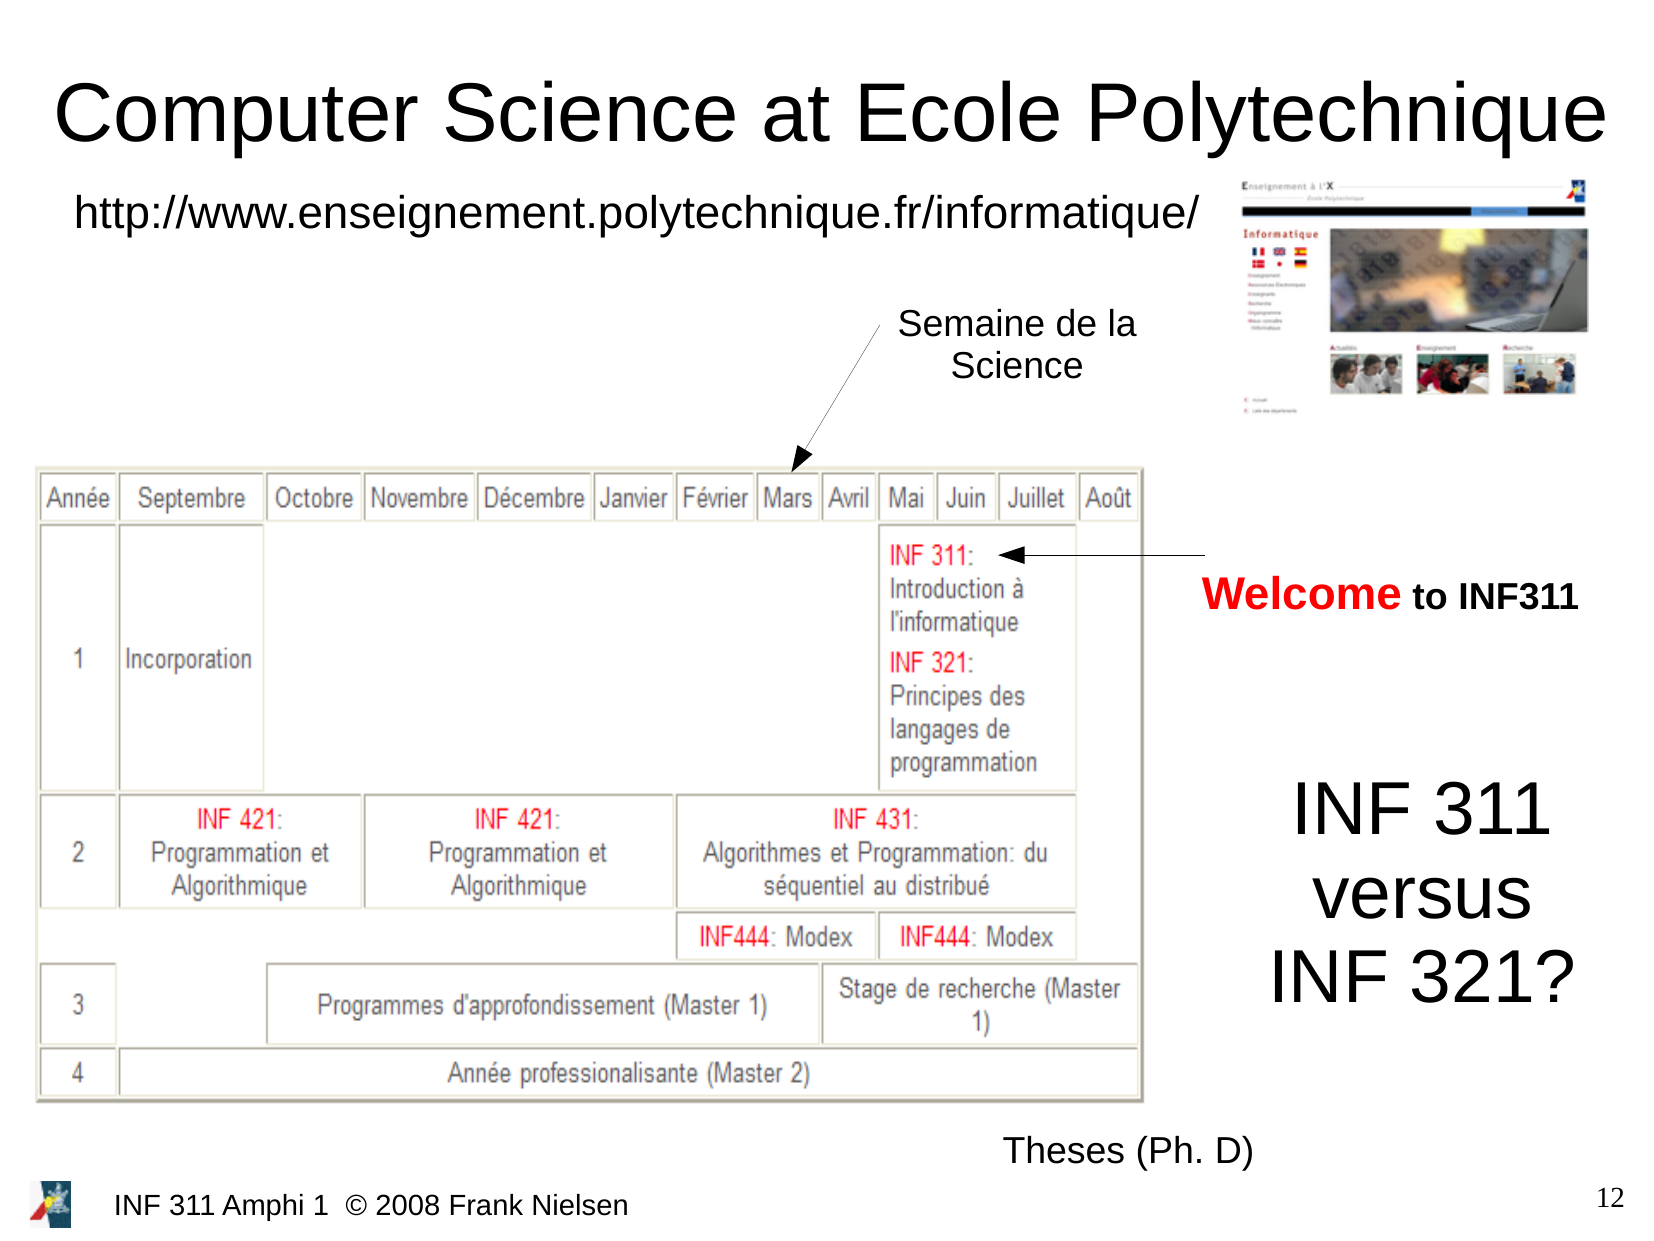

Computer Science at Ecole Polytechnique
http://www.enseignement.polytechnique.fr/informatique/
Semaine de la
Science
Welcome to INF311
INF 311
versus
INF 321?
Theses (Ph. D)
12